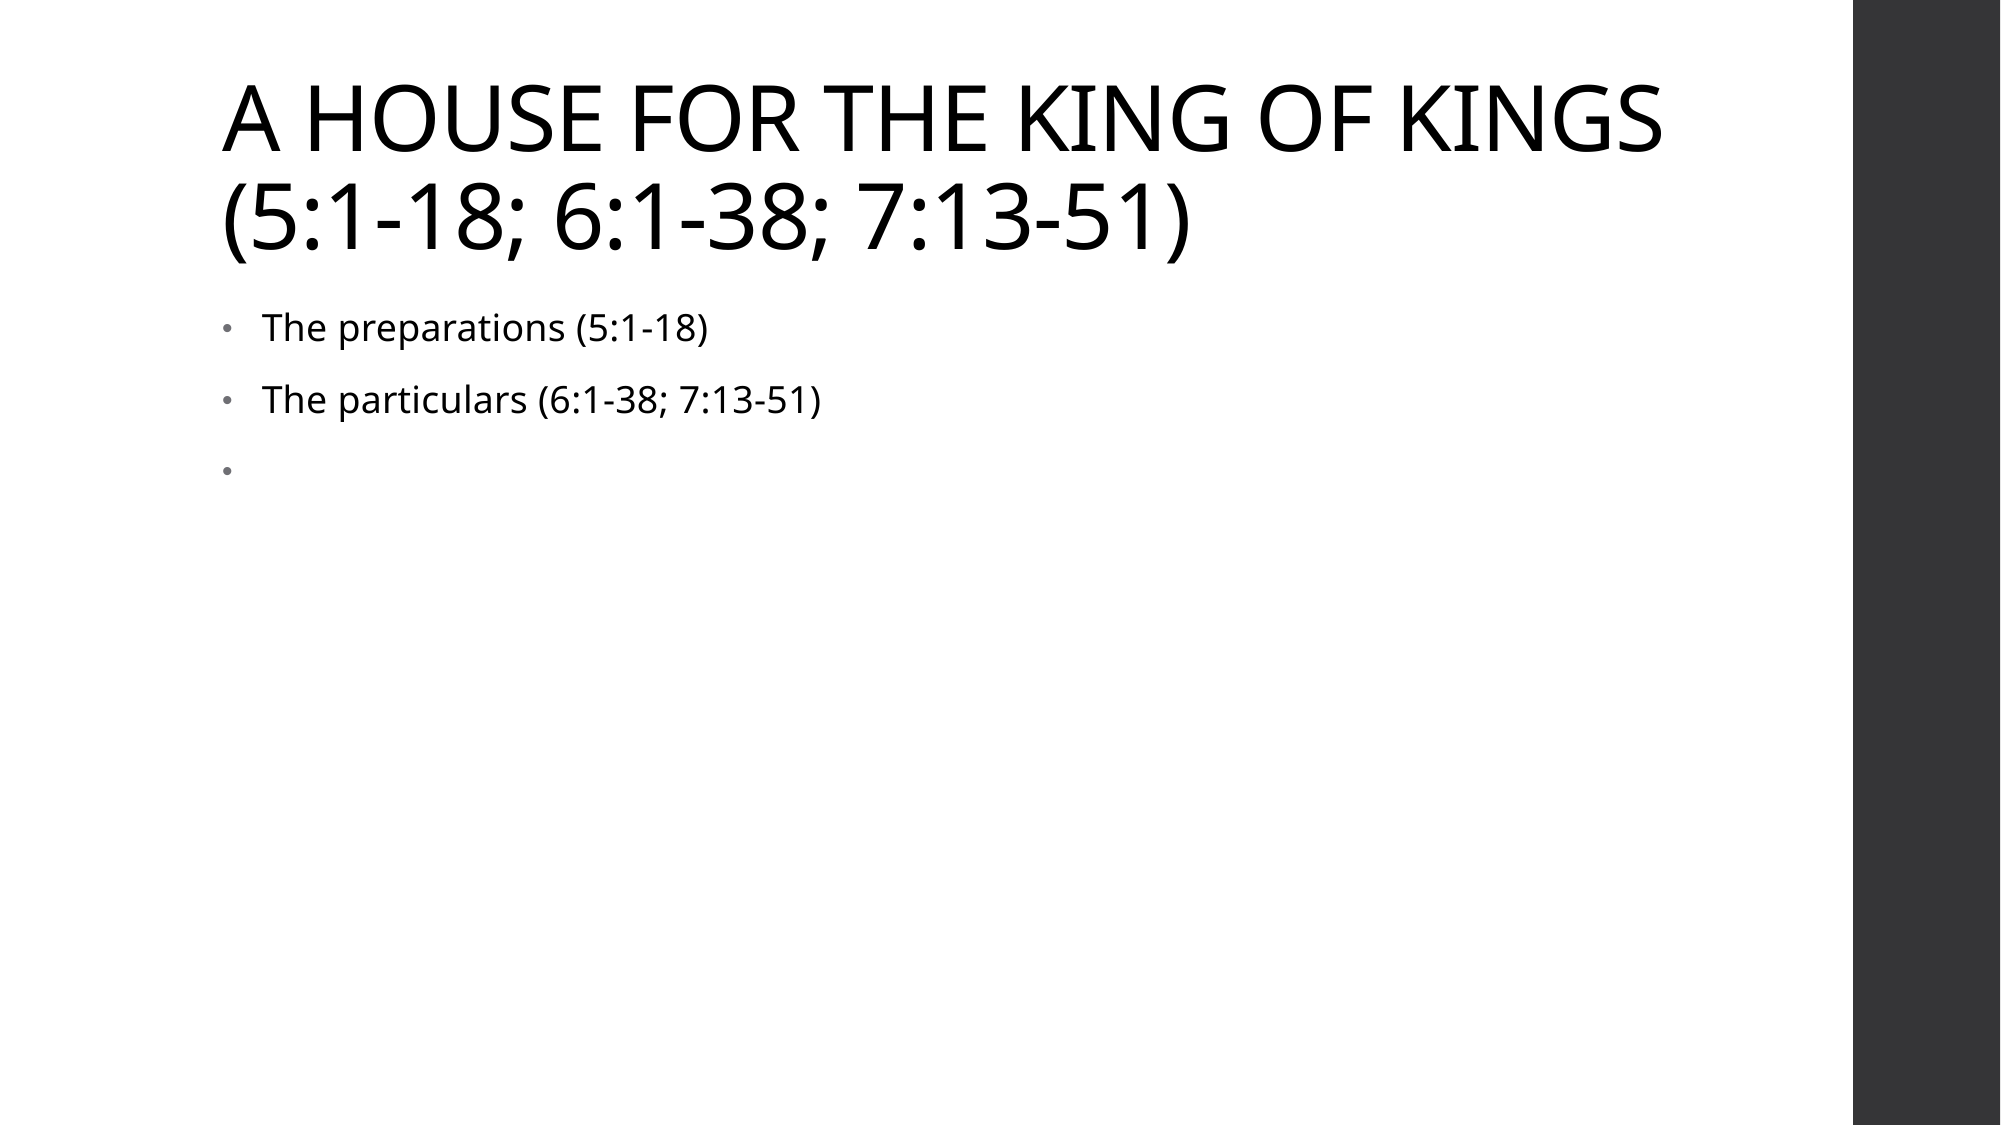

# A HOUSE FOR THE KING OF KINGS (5:1-18; 6:1-38; 7:13-51)
 The preparations (5:1-18)
 The particulars (6:1-38; 7:13-51)